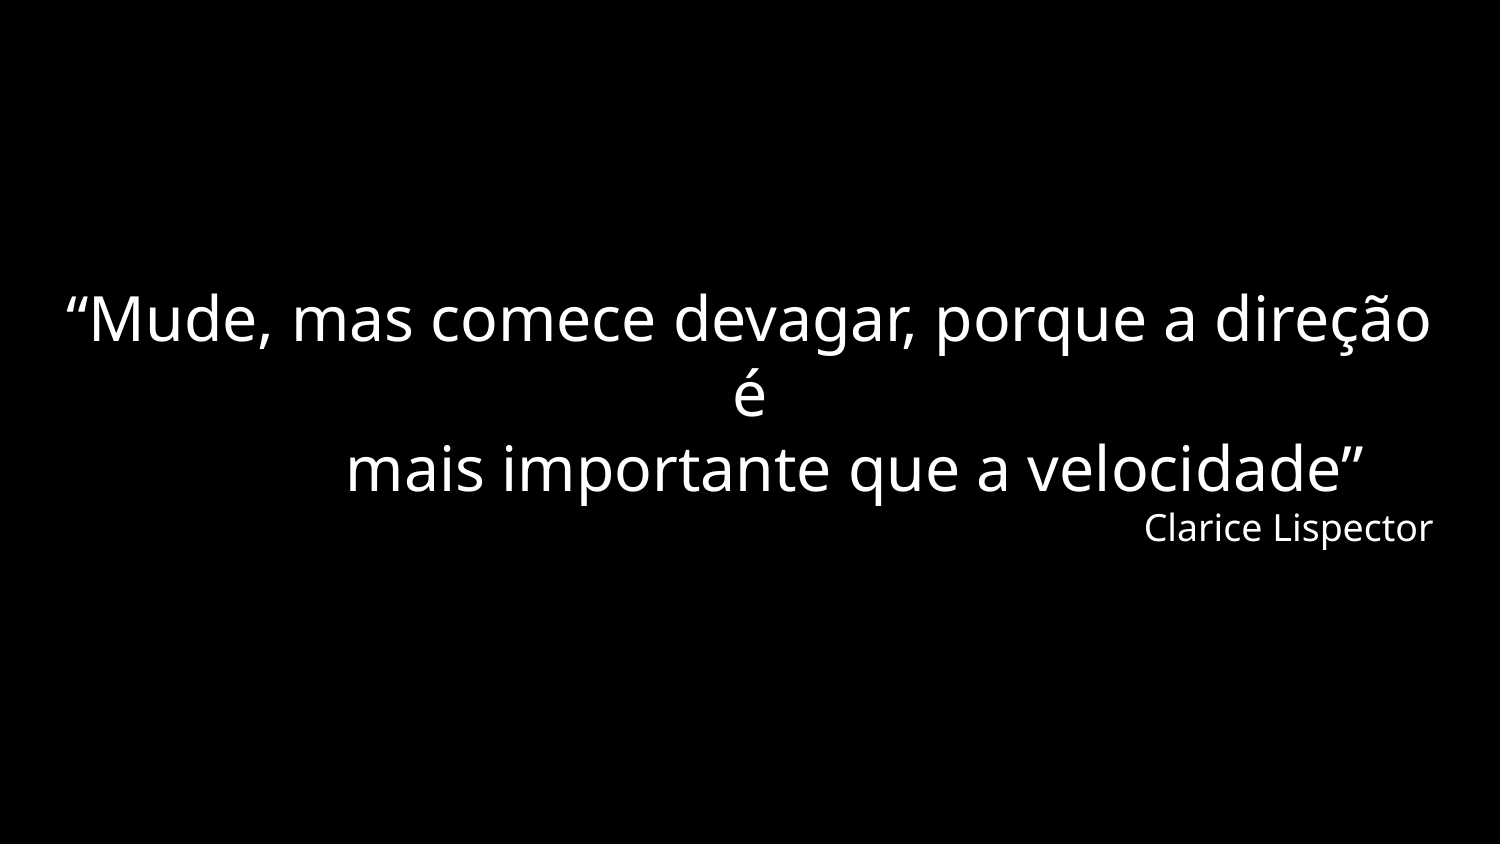

“Mude, mas comece devagar, porque a direção é
 mais importante que a velocidade”
Clarice Lispector